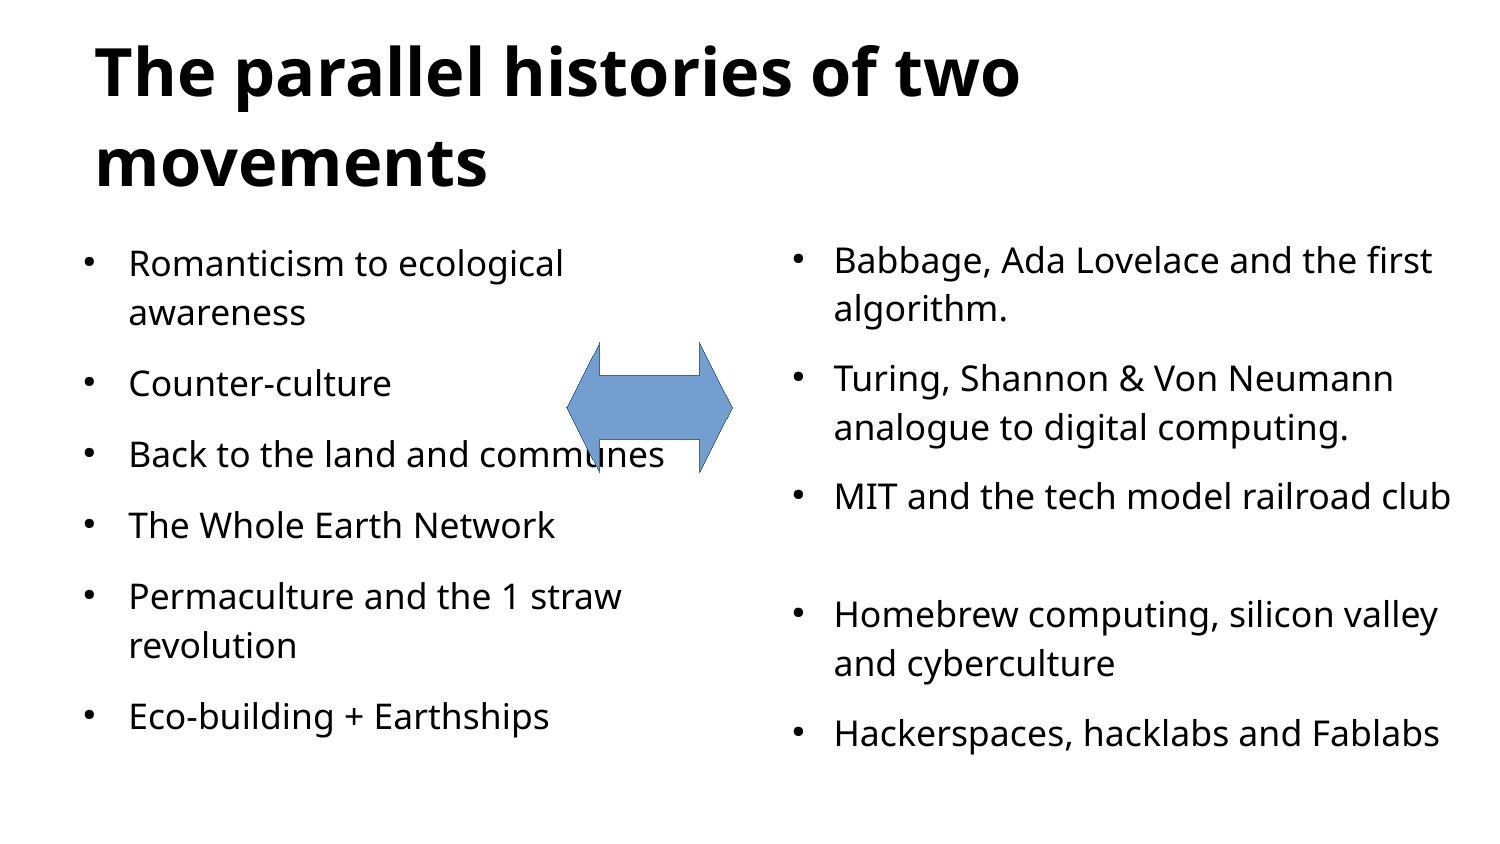

# The parallel histories of two movements
Babbage, Ada Lovelace and the first algorithm.
Turing, Shannon & Von Neumann analogue to digital computing.
MIT and the tech model railroad club
Homebrew computing, silicon valley and cyberculture
Hackerspaces, hacklabs and Fablabs
Romanticism to ecological awareness
Counter-culture
Back to the land and communes
The Whole Earth Network
Permaculture and the 1 straw revolution
Eco-building + Earthships